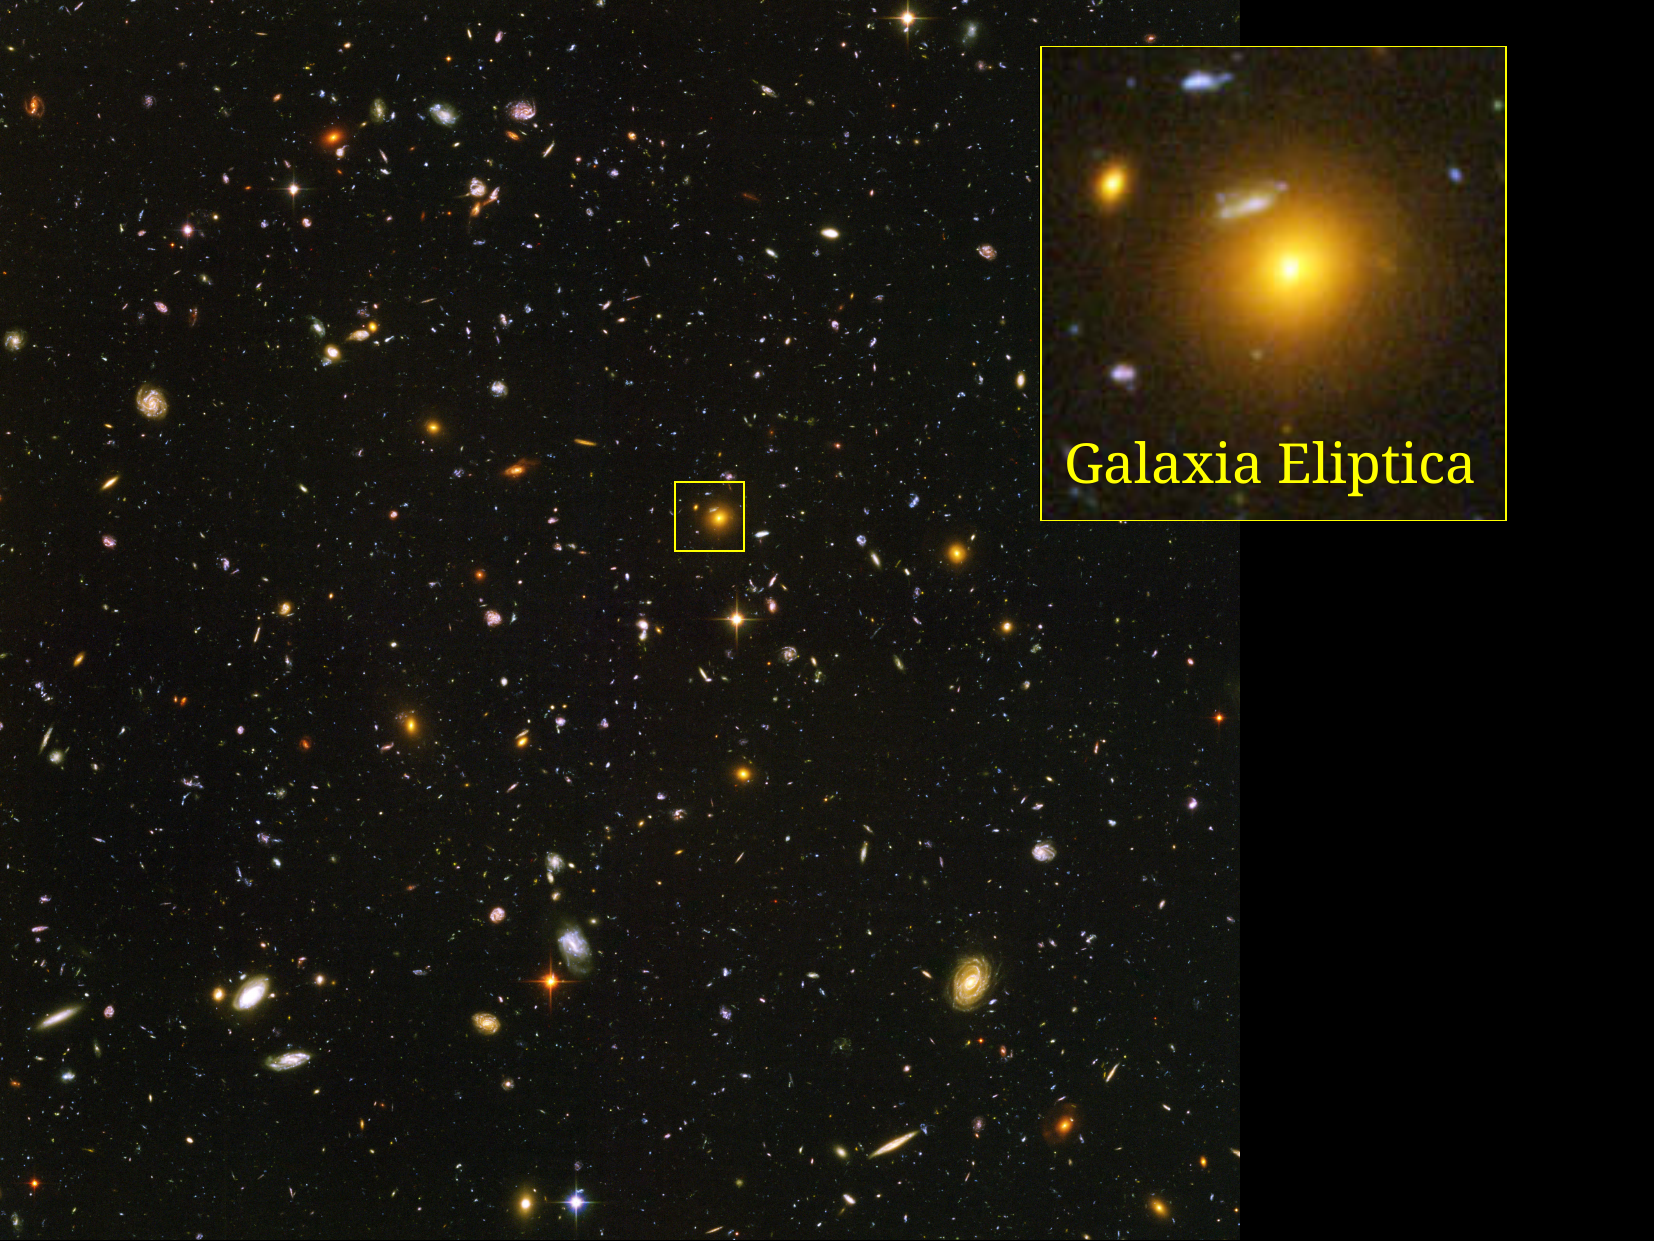

Galaxia Eliptica
Elliptical Galaxy
Astronomía (Asorey)
26